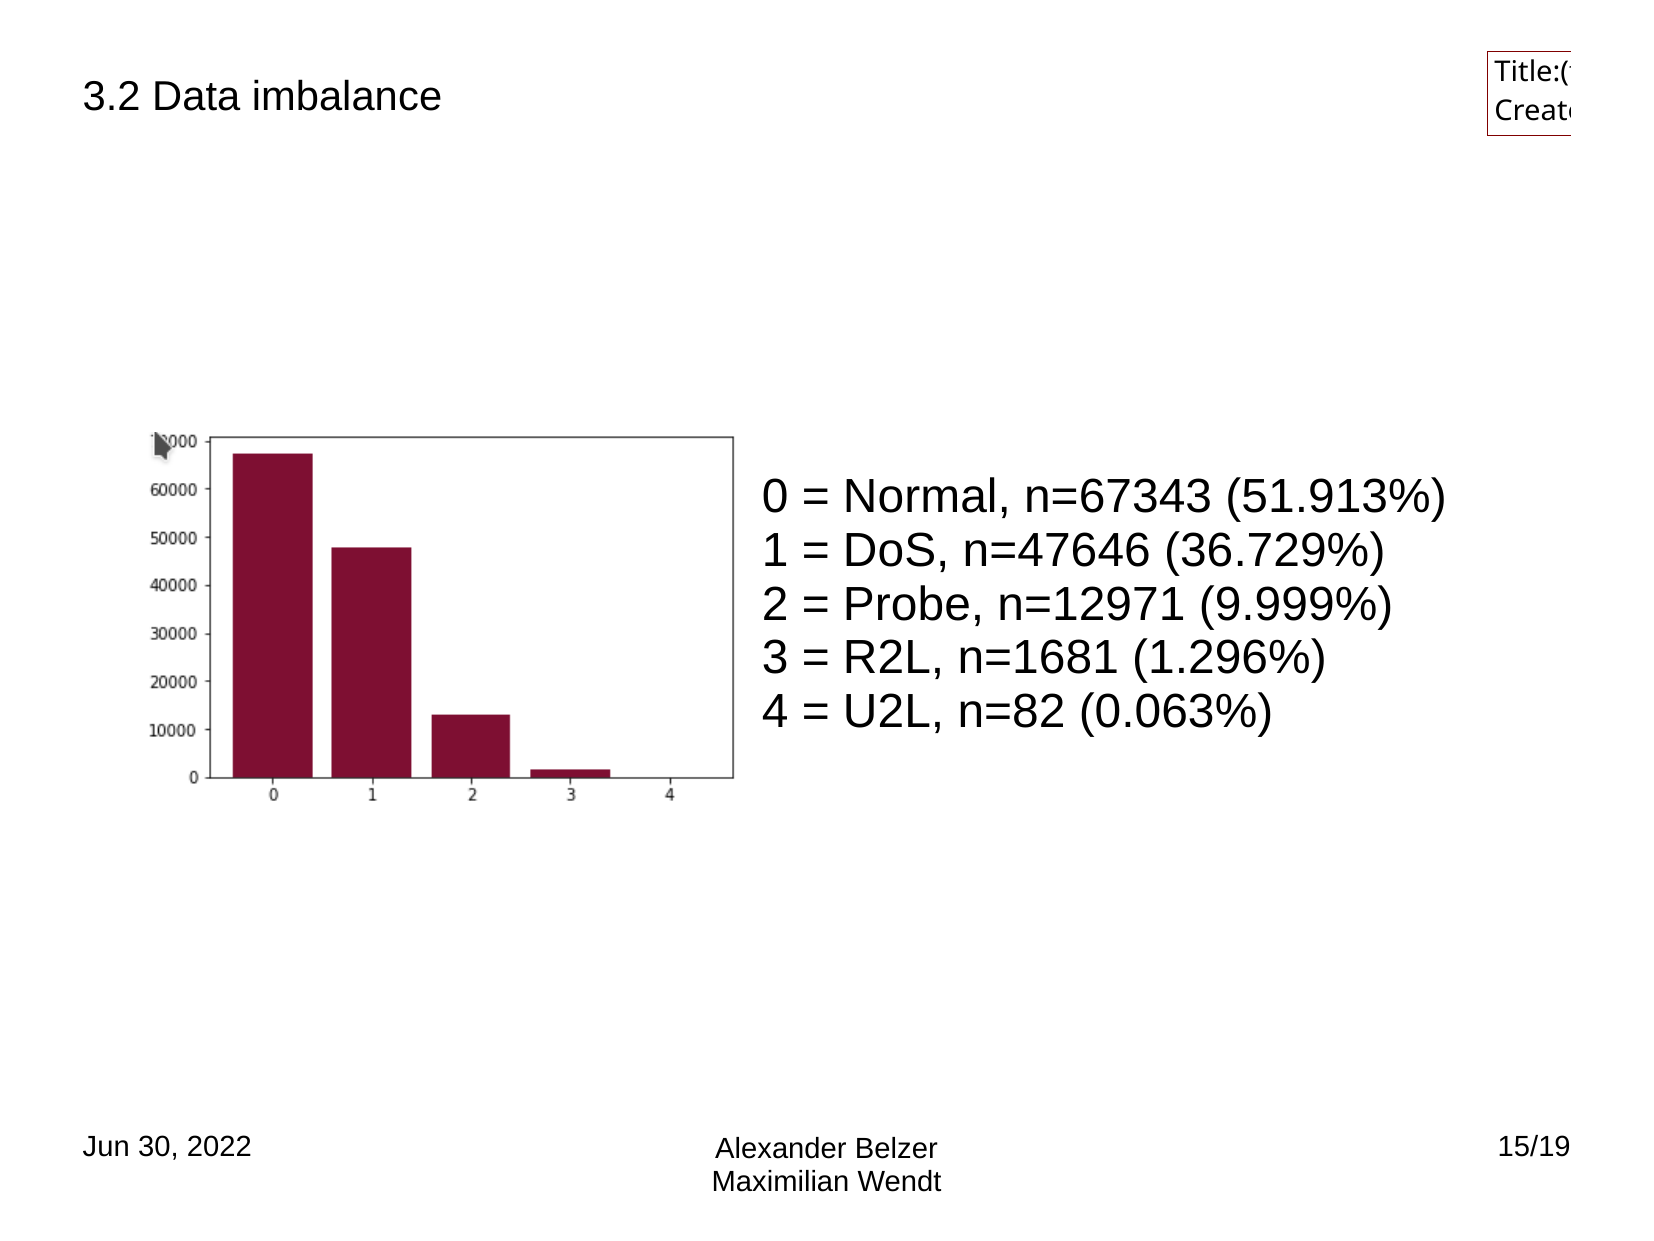

# 3.2 Data imbalance
0 = Normal, n=67343 (51.913%)
1 = DoS, n=47646 (36.729%)
2 = Probe, n=12971 (9.999%)
3 = R2L, n=1681 (1.296%)
4 = U2L, n=82 (0.063%)
March 16 2022
15